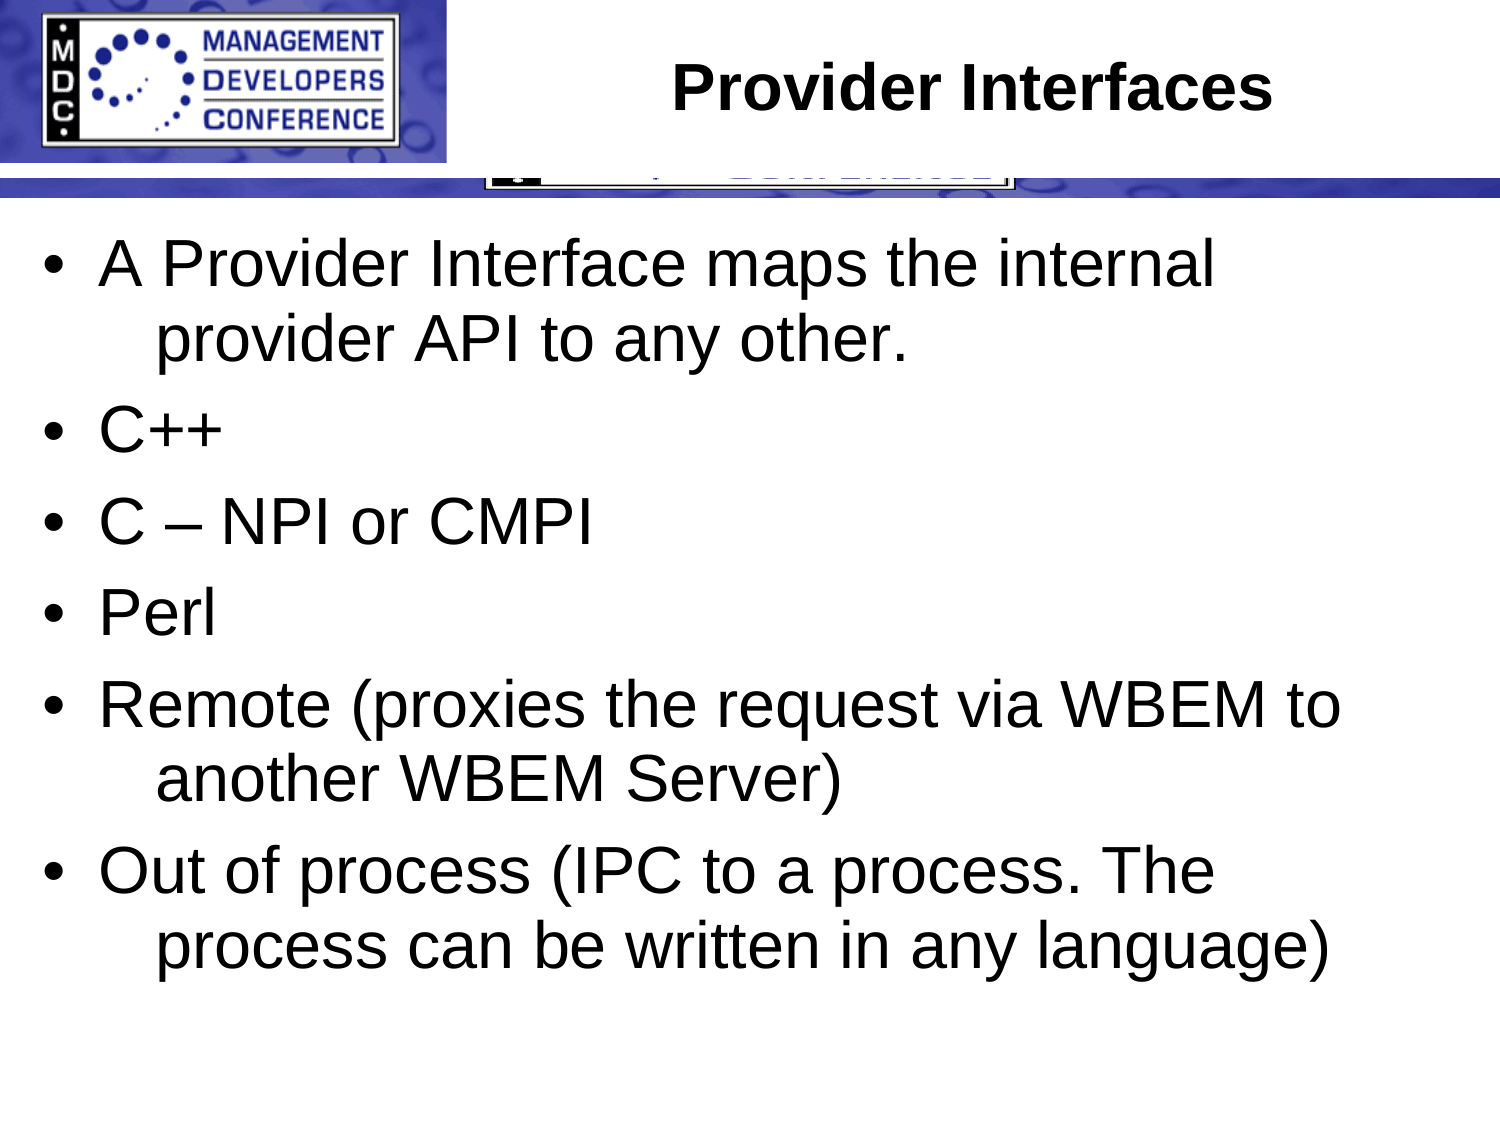

# Provider Interfaces
A Provider Interface maps the internal provider API to any other.
C++
C – NPI or CMPI
Perl
Remote (proxies the request via WBEM to another WBEM Server)
Out of process (IPC to a process. The process can be written in any language)